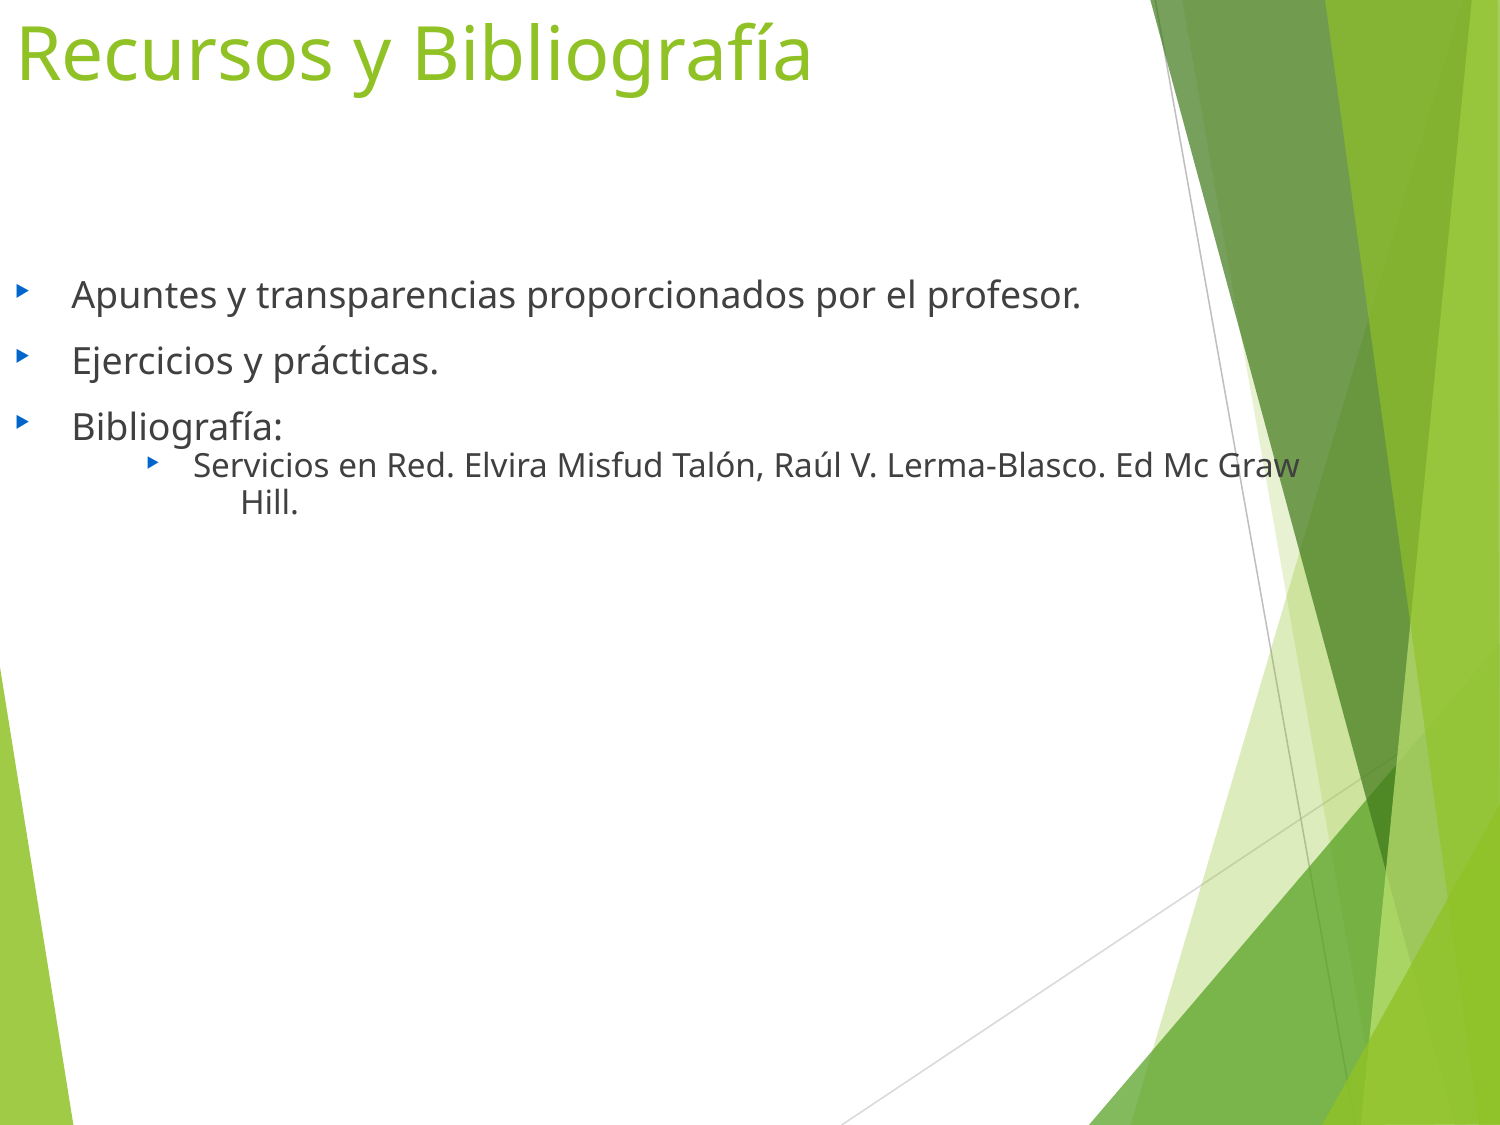

# Recursos y Bibliografía
Apuntes y transparencias proporcionados por el profesor.
Ejercicios y prácticas.
Bibliografía:
Servicios en Red. Elvira Misfud Talón, Raúl V. Lerma-Blasco. Ed Mc Graw Hill.